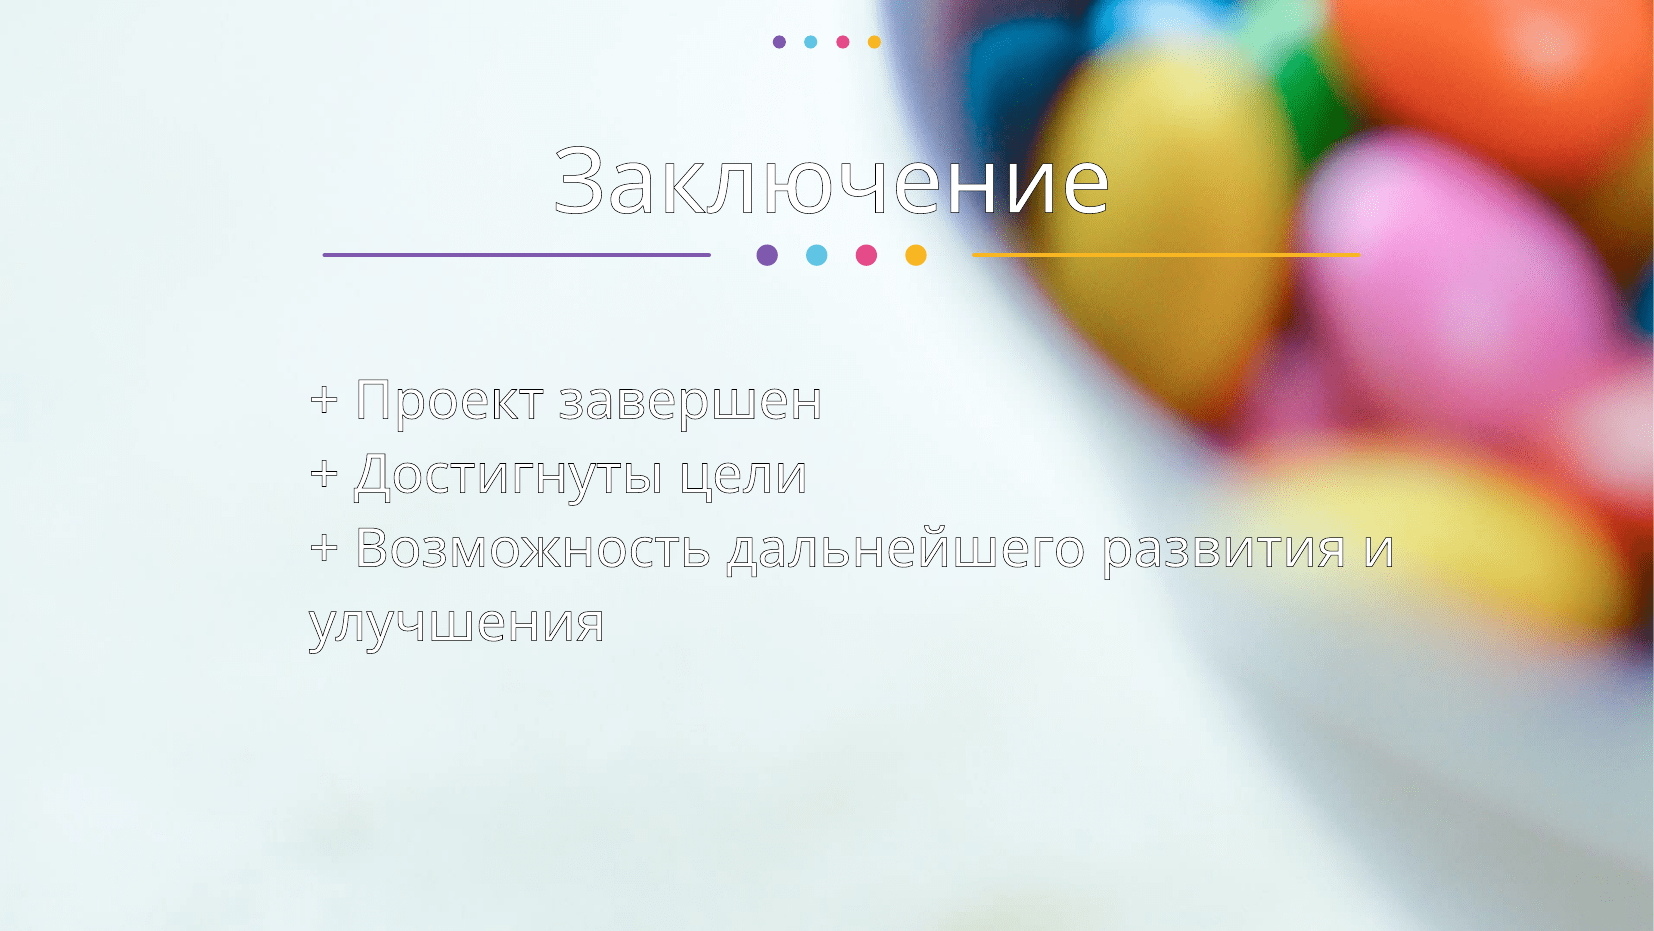

# Заключение
+ Проект завершен
+ Достигнуты цели
+ Возможность дальнейшего развития и улучшения